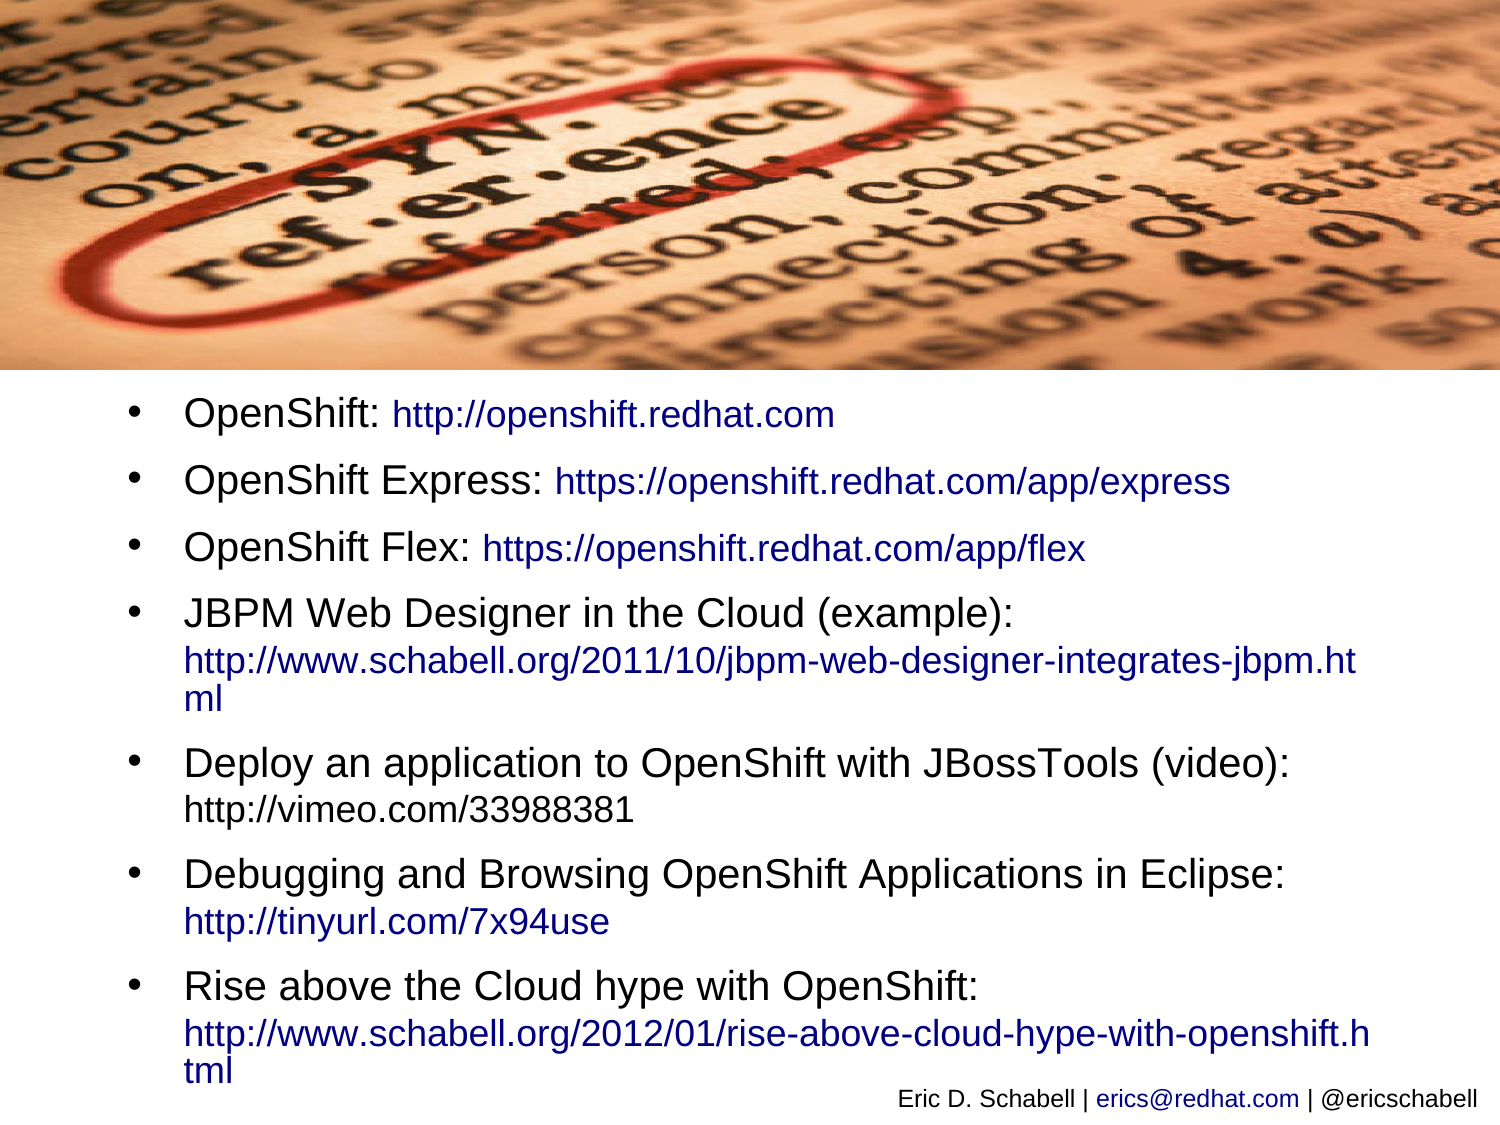

#
OpenShift: http://openshift.redhat.com
OpenShift Express: https://openshift.redhat.com/app/express
OpenShift Flex: https://openshift.redhat.com/app/flex
JBPM Web Designer in the Cloud (example): http://www.schabell.org/2011/10/jbpm-web-designer-integrates-jbpm.html
Deploy an application to OpenShift with JBossTools (video): http://vimeo.com/33988381
Debugging and Browsing OpenShift Applications in Eclipse: http://tinyurl.com/7x94use
Rise above the Cloud hype with OpenShift: http://www.schabell.org/2012/01/rise-above-cloud-hype-with-openshift.html